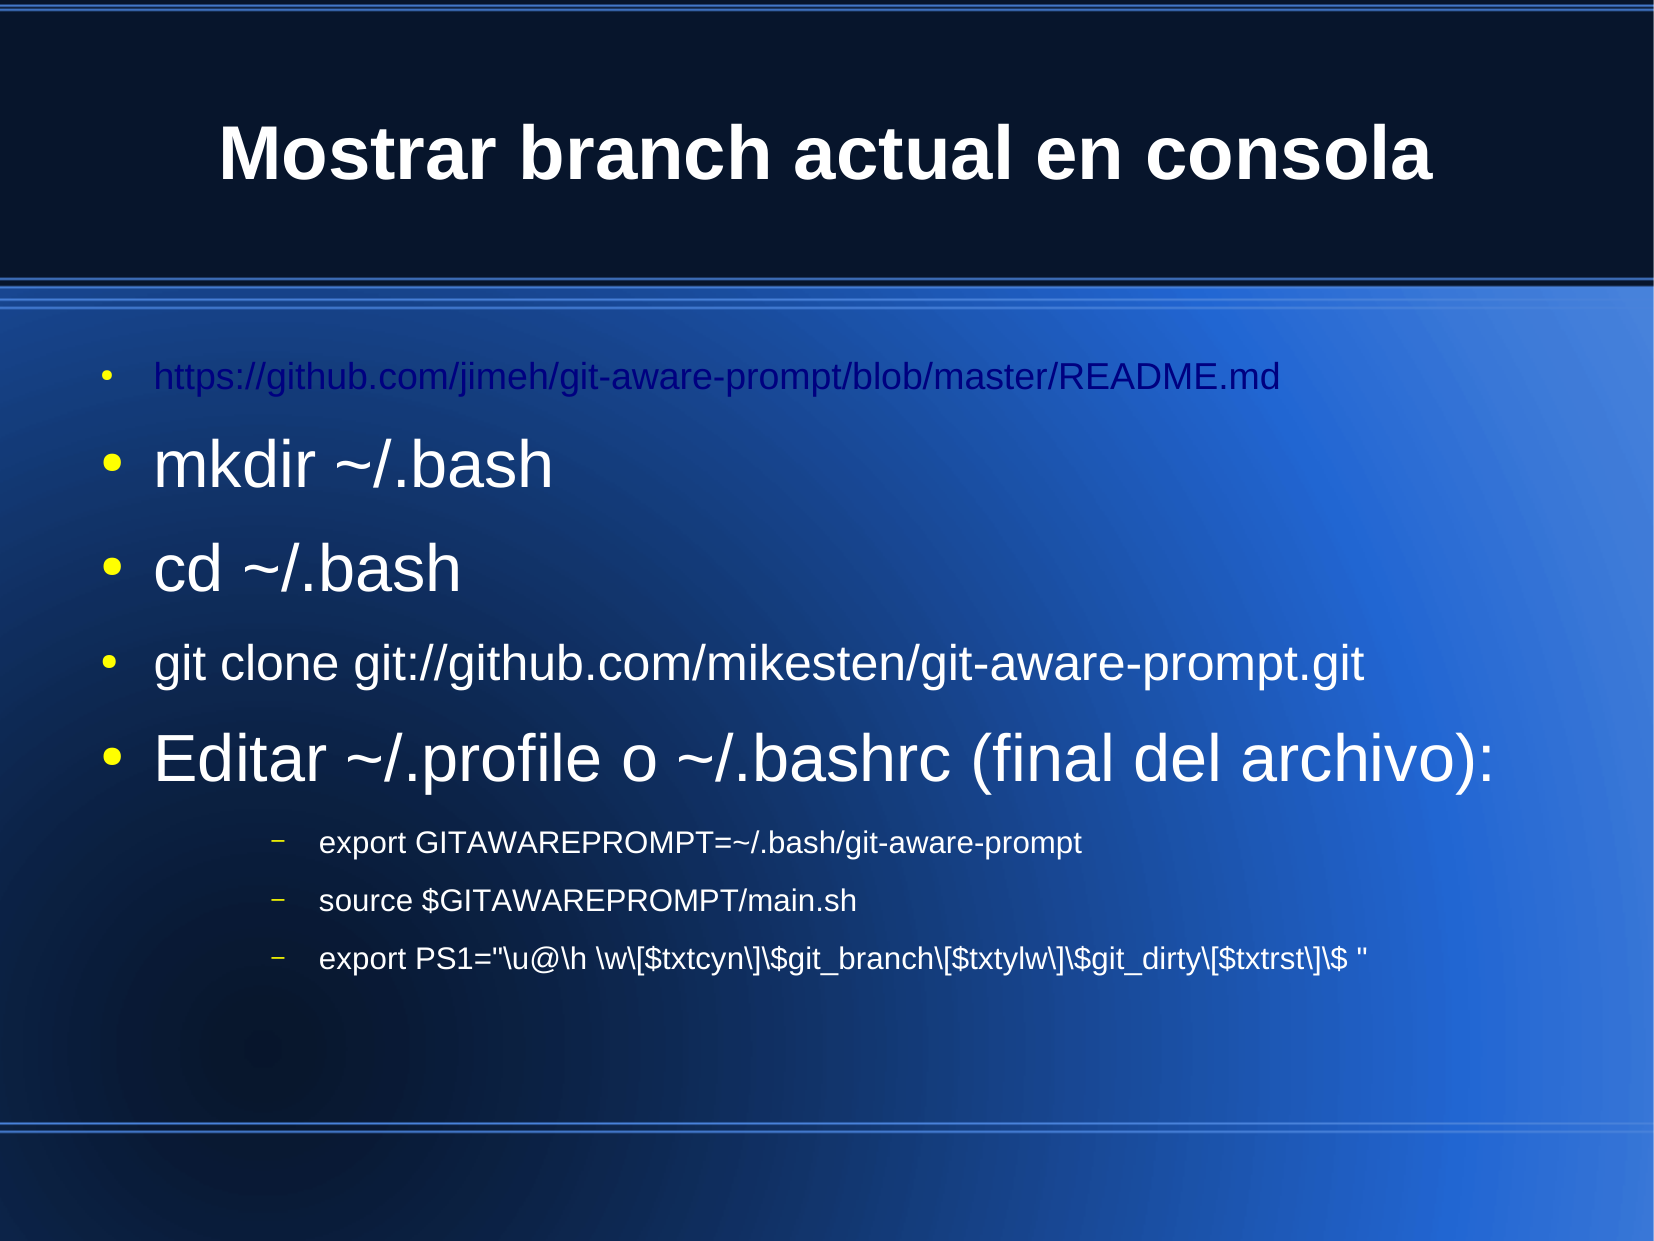

# Mostrar branch actual en consola
https://github.com/jimeh/git-aware-prompt/blob/master/README.md
mkdir ~/.bash
cd ~/.bash
git clone git://github.com/mikesten/git-aware-prompt.git
Editar ~/.profile o ~/.bashrc (final del archivo):
export GITAWAREPROMPT=~/.bash/git-aware-prompt
source $GITAWAREPROMPT/main.sh
export PS1="\u@\h \w\[$txtcyn\]\$git_branch\[$txtylw\]\$git_dirty\[$txtrst\]\$ "